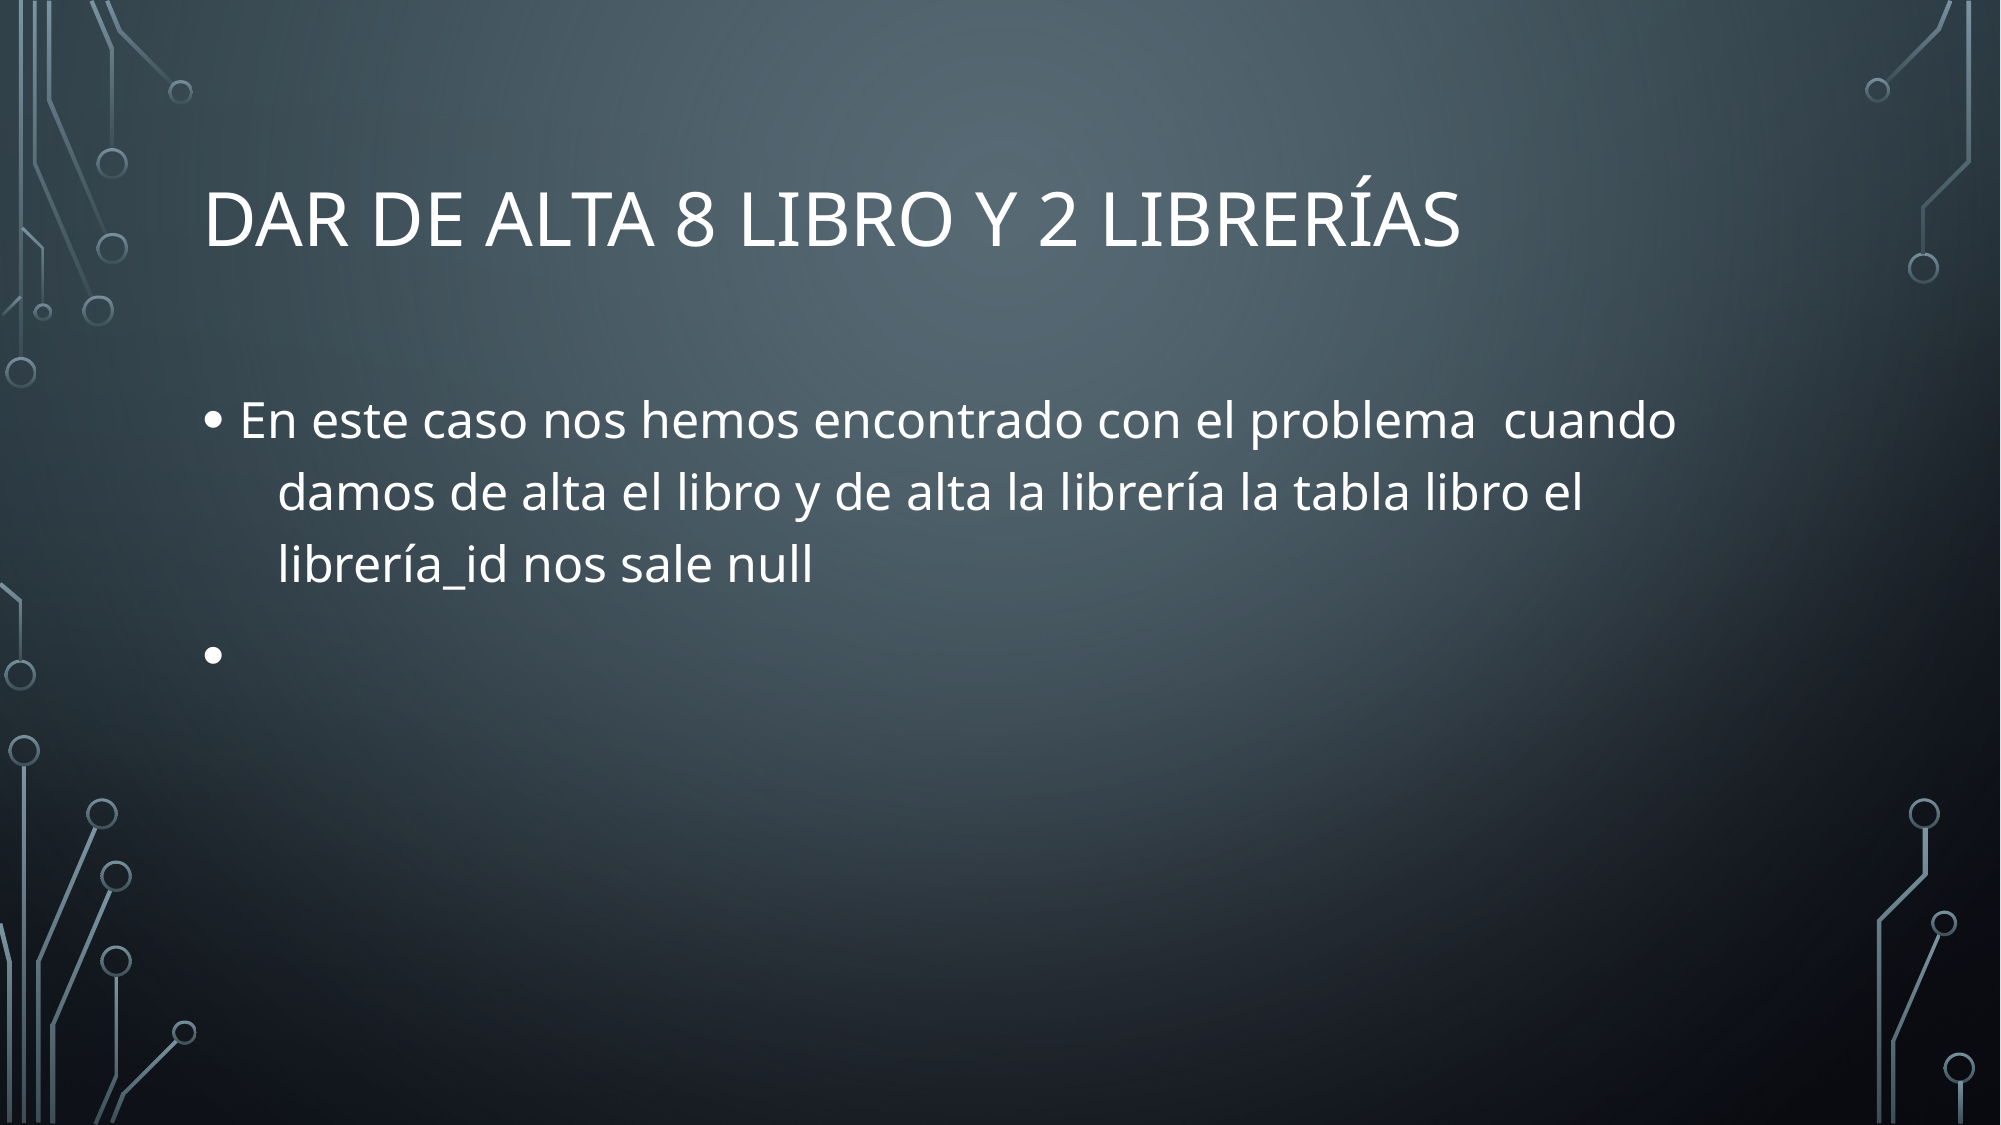

# Dar de alta 8 libro y 2 librerías
En este caso nos hemos encontrado con el problema cuando damos de alta el libro y de alta la librería la tabla libro el librería_id nos sale null